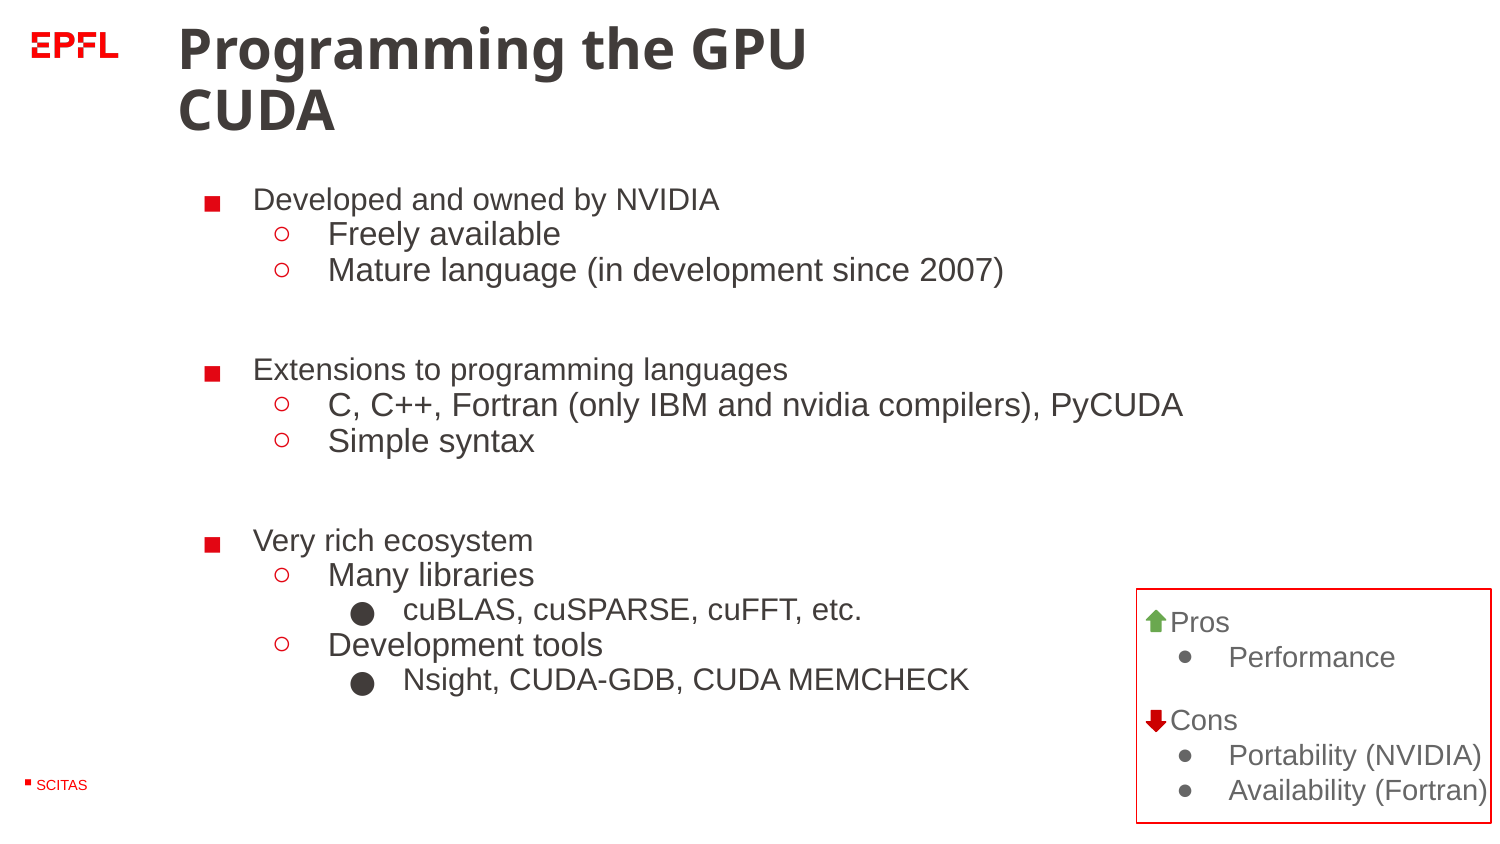

Programming the GPU
CUDA
# Developed and owned by NVIDIA
Freely available
Mature language (in development since 2007)
Extensions to programming languages
C, C++, Fortran (only IBM and nvidia compilers), PyCUDA
Simple syntax
Very rich ecosystem
Many libraries
cuBLAS, cuSPARSE, cuFFT, etc.
Development tools
Nsight, CUDA-GDB, CUDA MEMCHECK
 Pros
Performance
 Cons
Portability (NVIDIA)
Availability (Fortran)